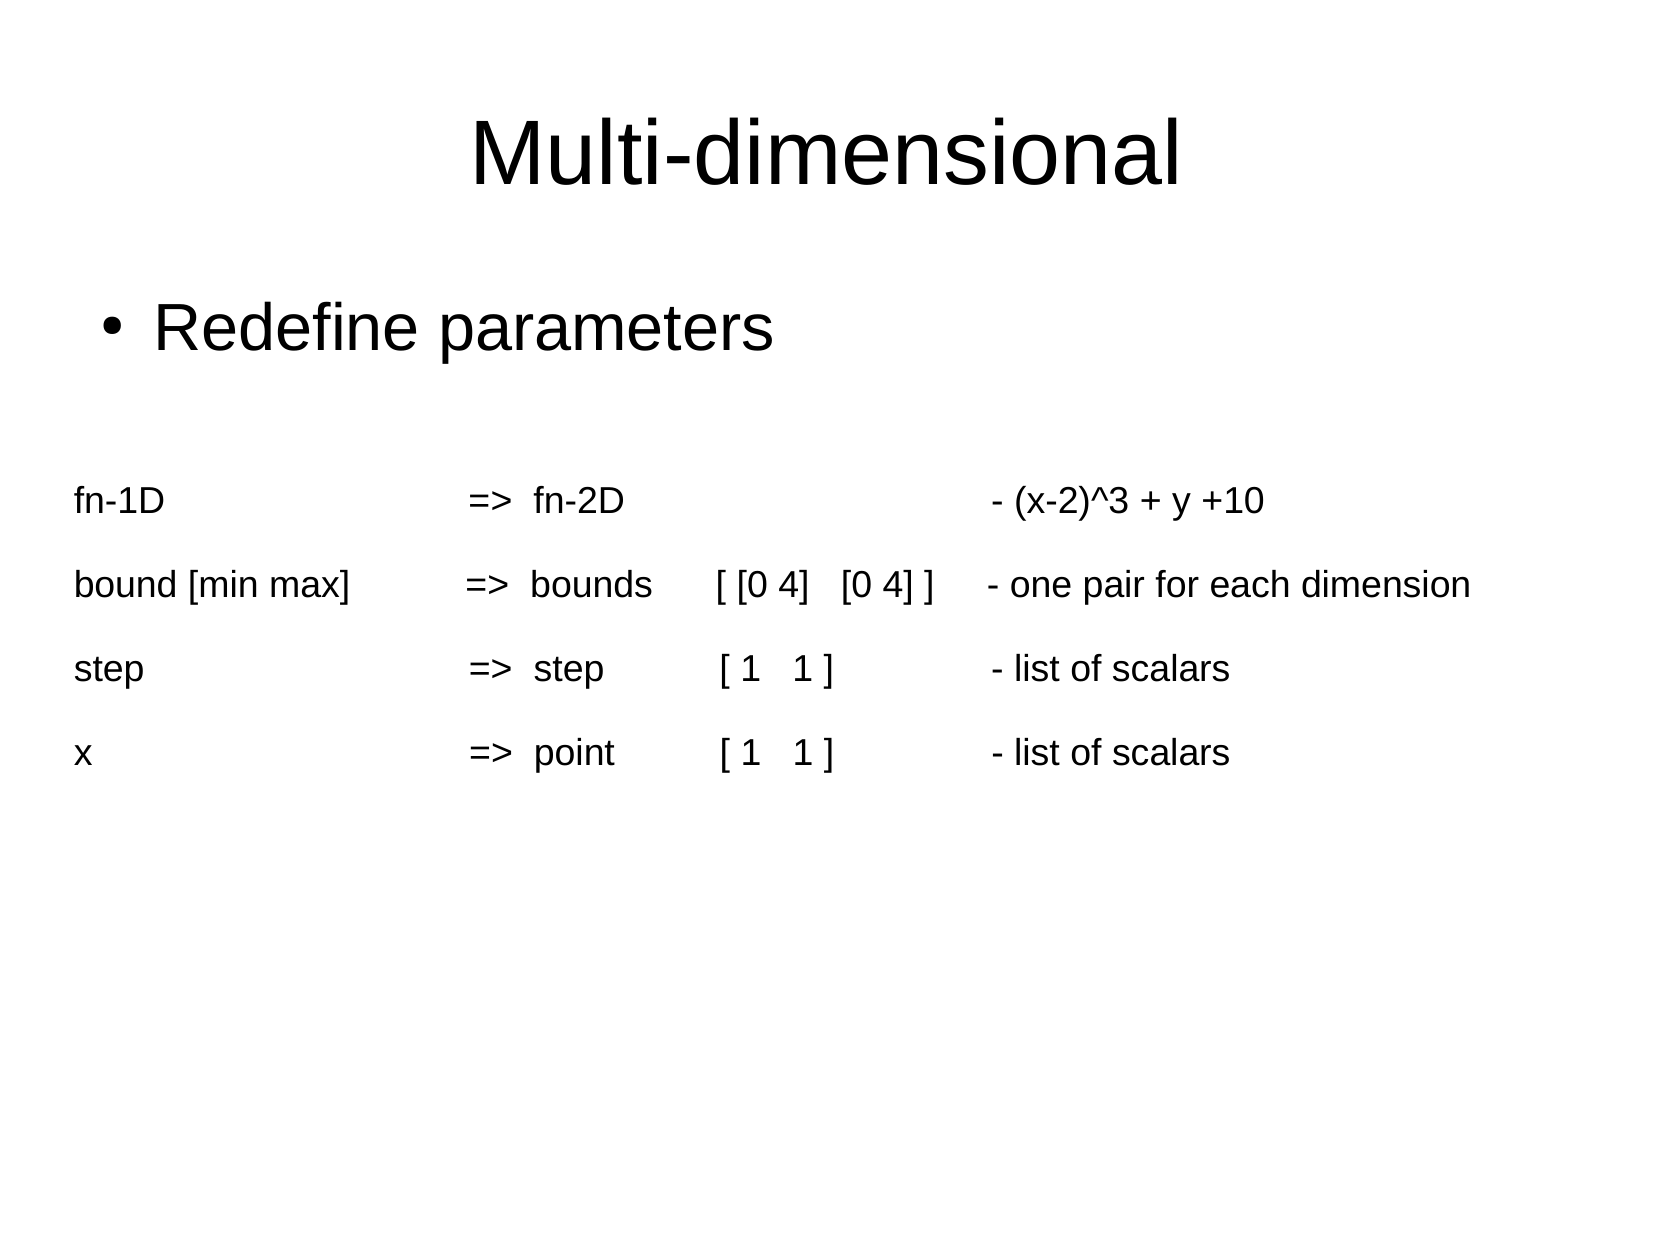

# Multi-dimensional
Redefine parameters
fn-1D => fn-2D - (x-2)^3 + y +10
bound [min max] => bounds [ [0 4] [0 4] ] - one pair for each dimension
step => step [ 1 1 ] - list of scalars
x => point [ 1 1 ] - list of scalars